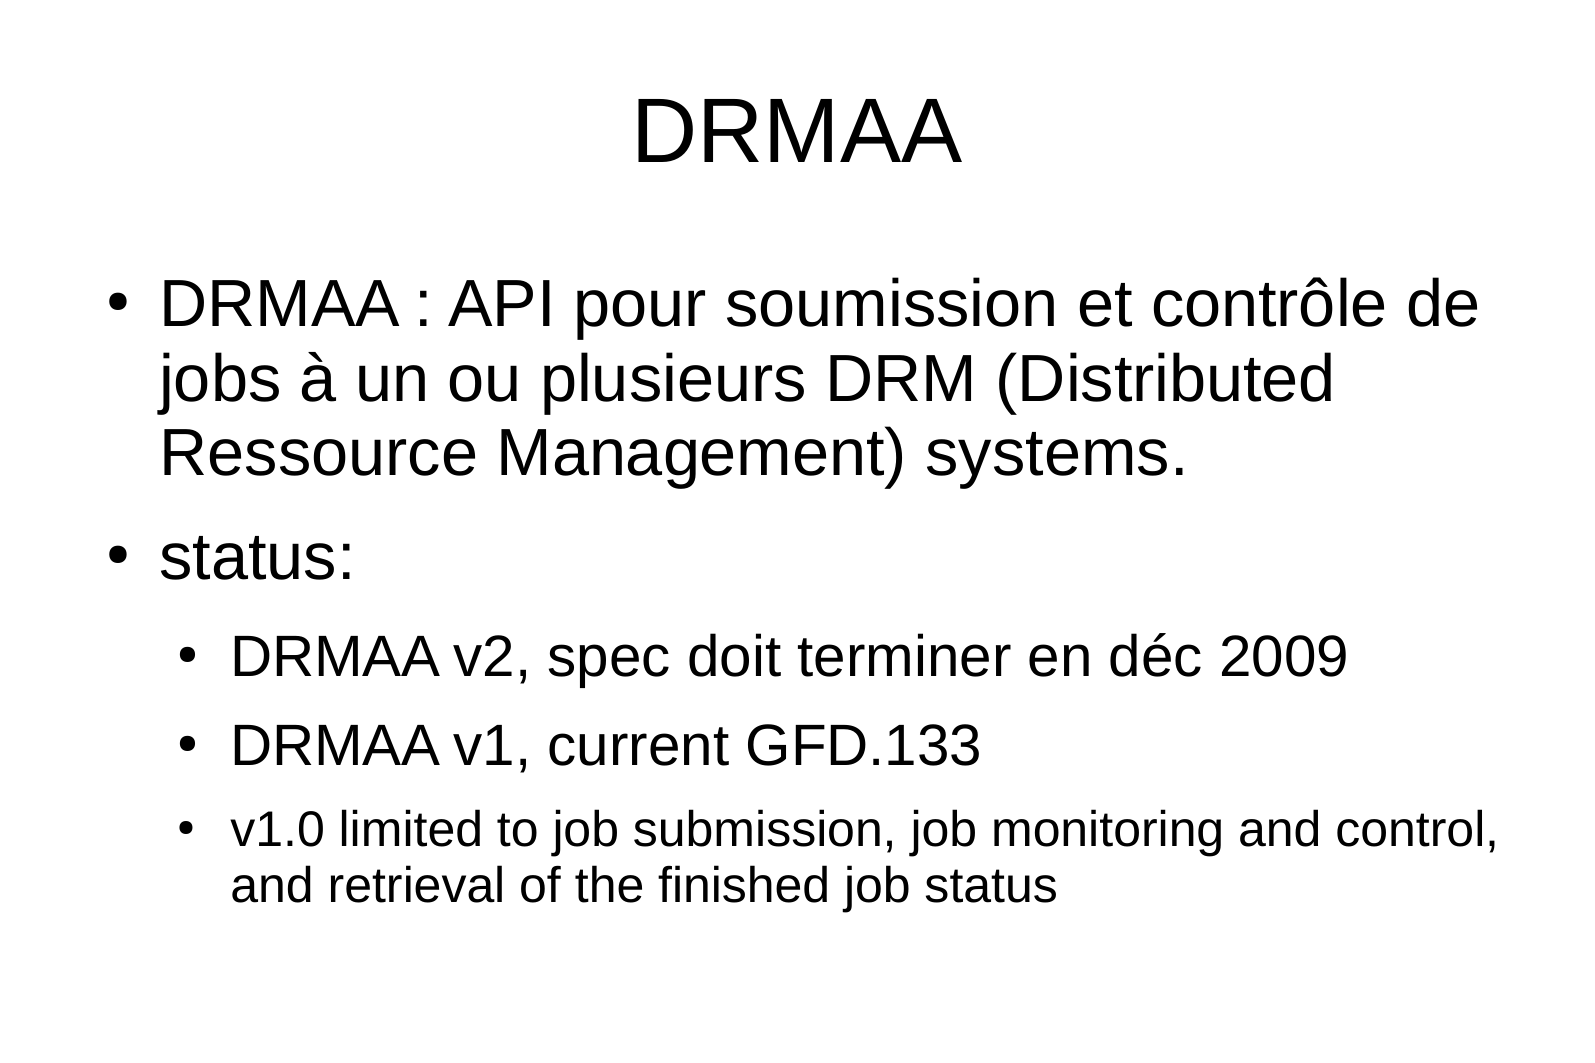

# DRMAA
DRMAA : API pour soumission et contrôle de jobs à un ou plusieurs DRM (Distributed Ressource Management) systems.
status:
DRMAA v2, spec doit terminer en déc 2009
DRMAA v1, current GFD.133
v1.0 limited to job submission, job monitoring and control, and retrieval of the finished job status